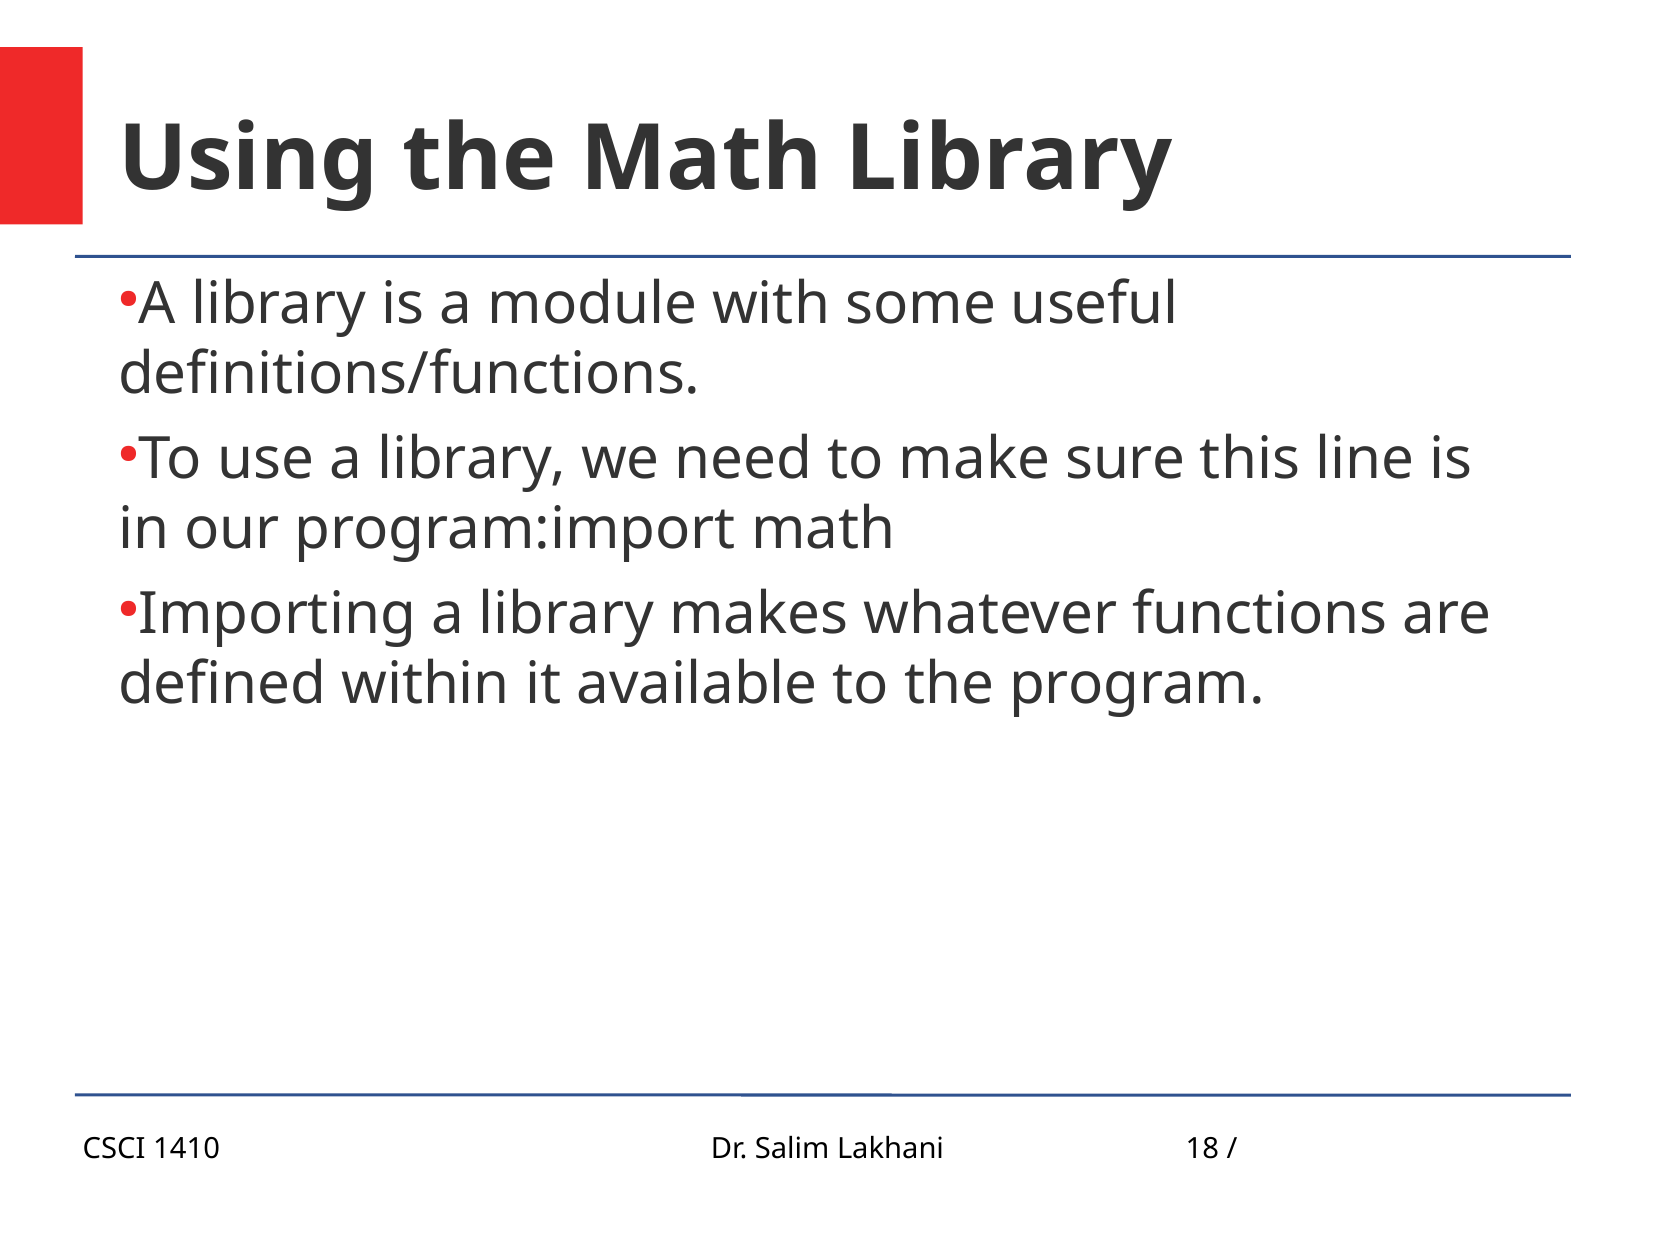

# Using the Math Library
A library is a module with some useful definitions/functions.
To use a library, we need to make sure this line is in our program:import math
Importing a library makes whatever functions are defined within it available to the program.
CSCI 1410
Dr. Salim Lakhani